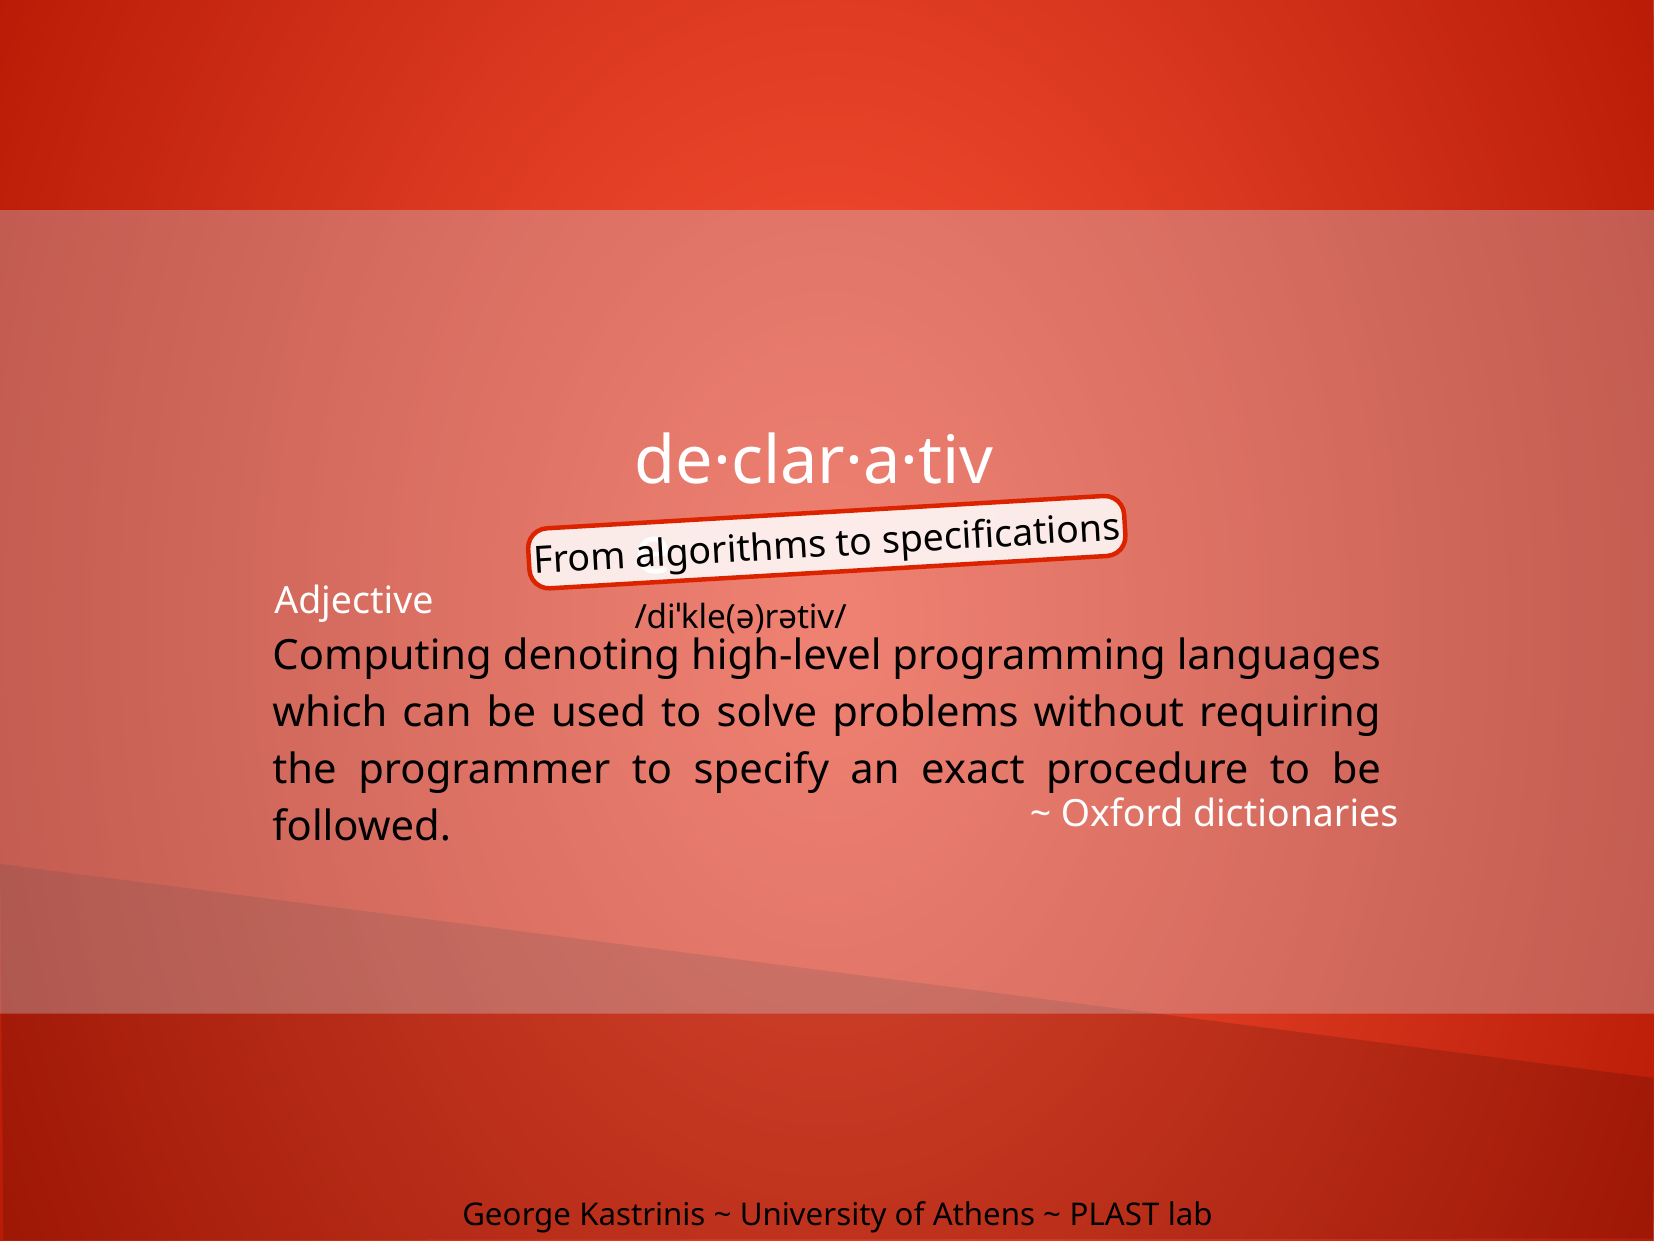

de·clar·a·tive
/diˈkle(ə)rətiv/
From algorithms to specifications
Adjective
Computing denoting high-level programming languages which can be used to solve problems without requiring the programmer to specify an exact procedure to be followed.
~ Oxford dictionaries
George Kastrinis ~ University of Athens ~ PLAST lab